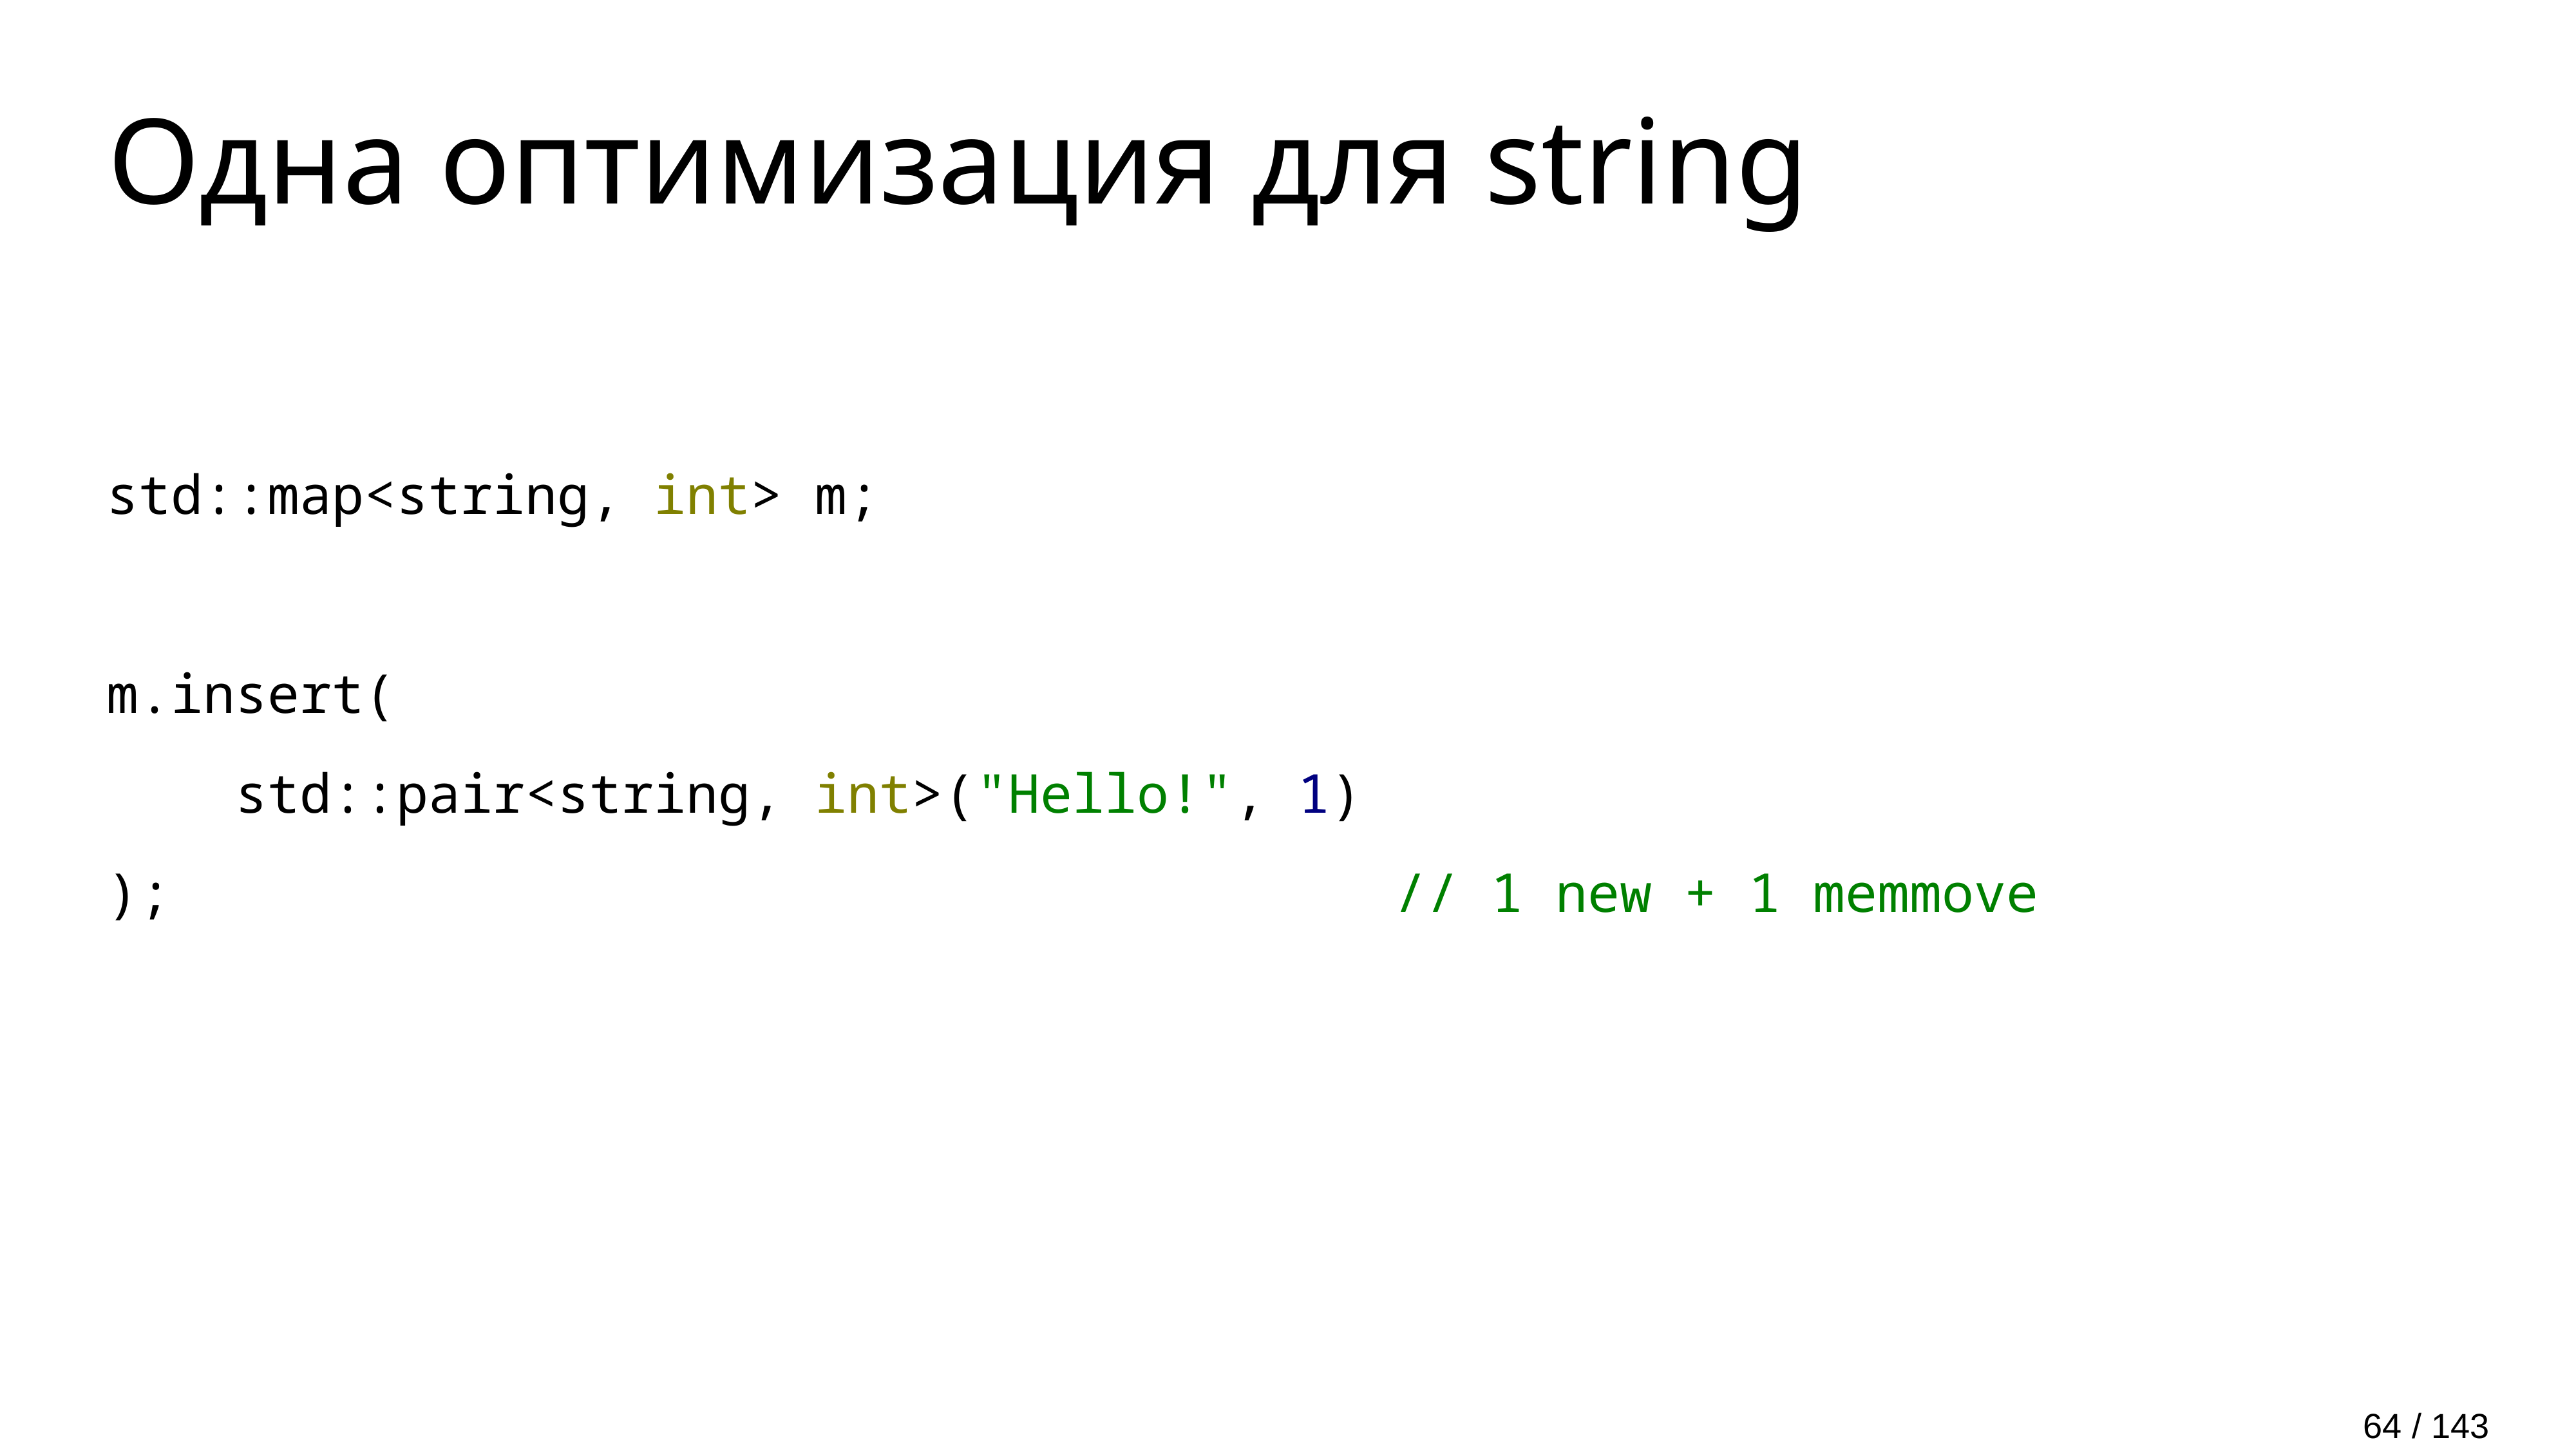

# Одна оптимизация для string
std::map<string, int> m;
m.insert(
 std::pair<string, int>("Hello!", 1)
); // 1 new + 1 memmove